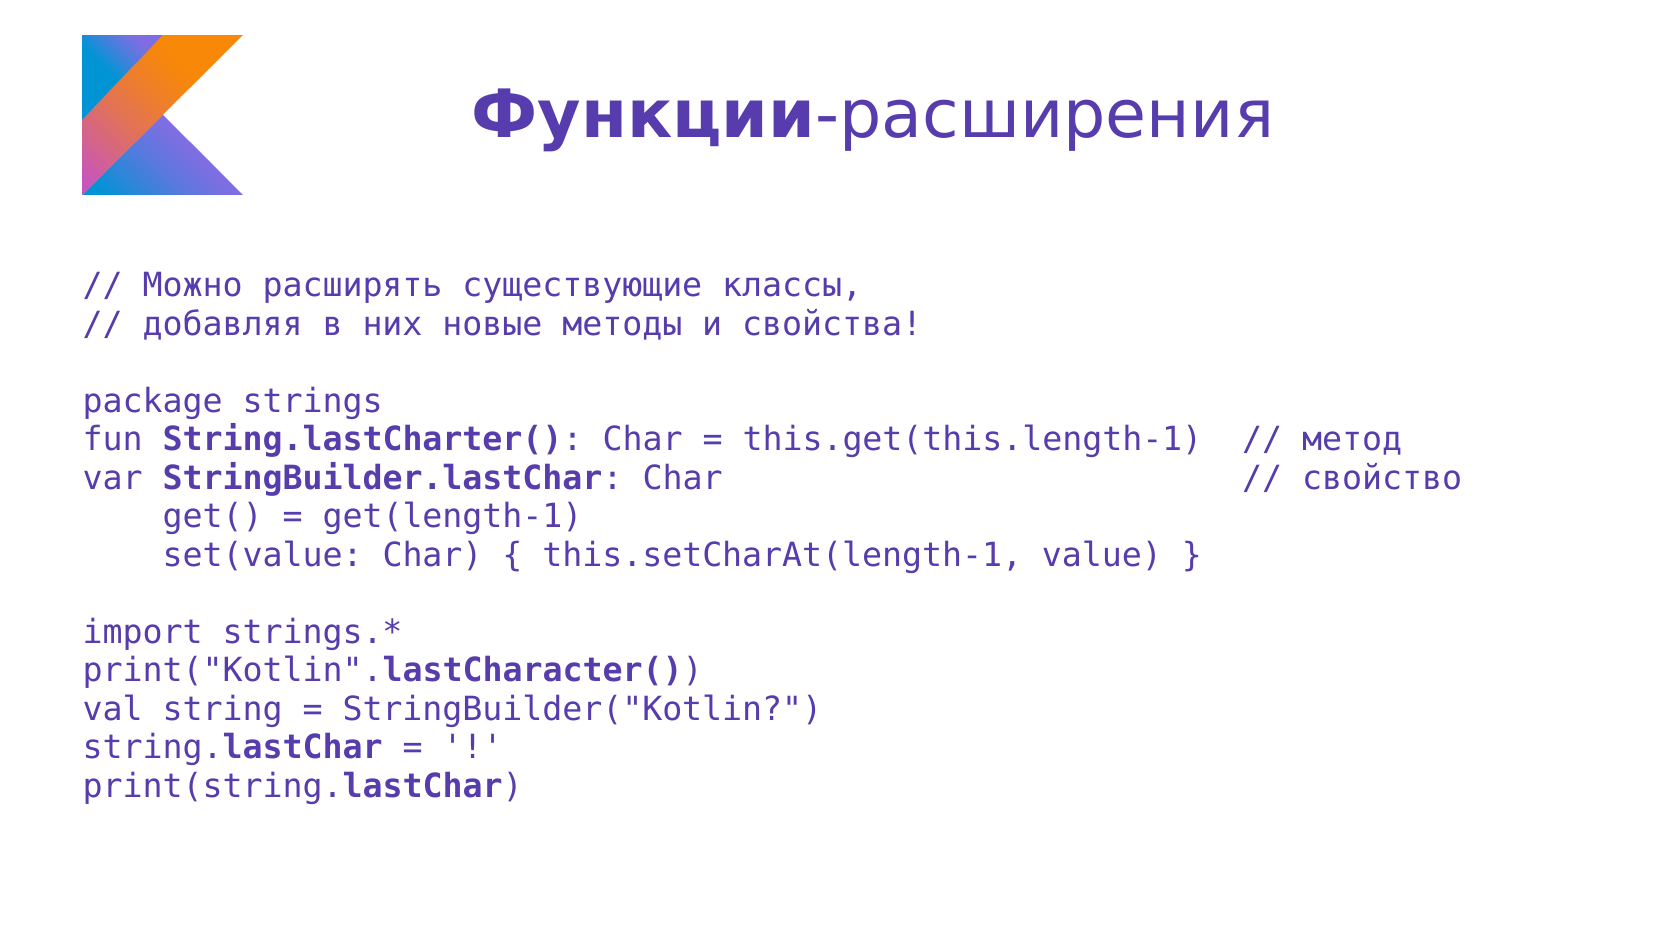

# Функции-расширения
// Можно расширять существующие классы,
// добавляя в них новые методы и свойства!
package strings
fun String.lastCharter(): Char = this.get(this.length-1) // метод
var StringBuilder.lastChar: Char // свойство
 get() = get(length-1)
 set(value: Char) { this.setCharAt(length-1, value) }
import strings.*
print("Kotlin".lastCharacter())
val string = StringBuilder("Kotlin?")
string.lastChar = '!'
print(string.lastChar)